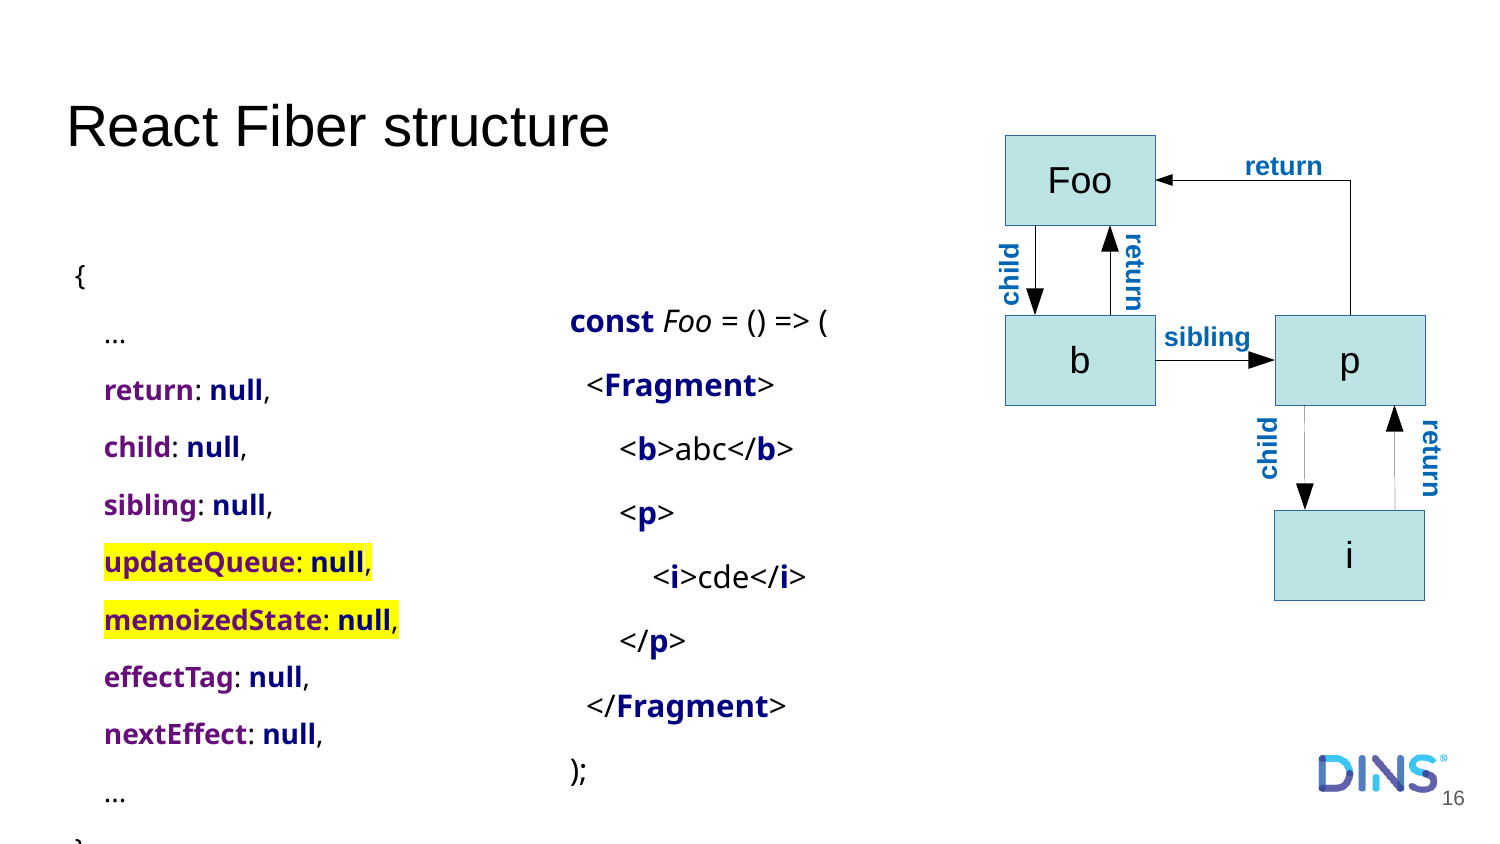

# React Fiber structure
Foo
return
{
 ...
 return: null,
 child: null,
 sibling: null,
 updateQueue: null,
 memoizedState: null,
 effectTag: null,
 nextEffect: null,
 ...
}
child
return
const Foo = () => (
 <Fragment>
 <b>abc</b>
 <p>
 <i>cde</i>
 </p>
 </Fragment>
);
sibling
b
p
child
return
i
16